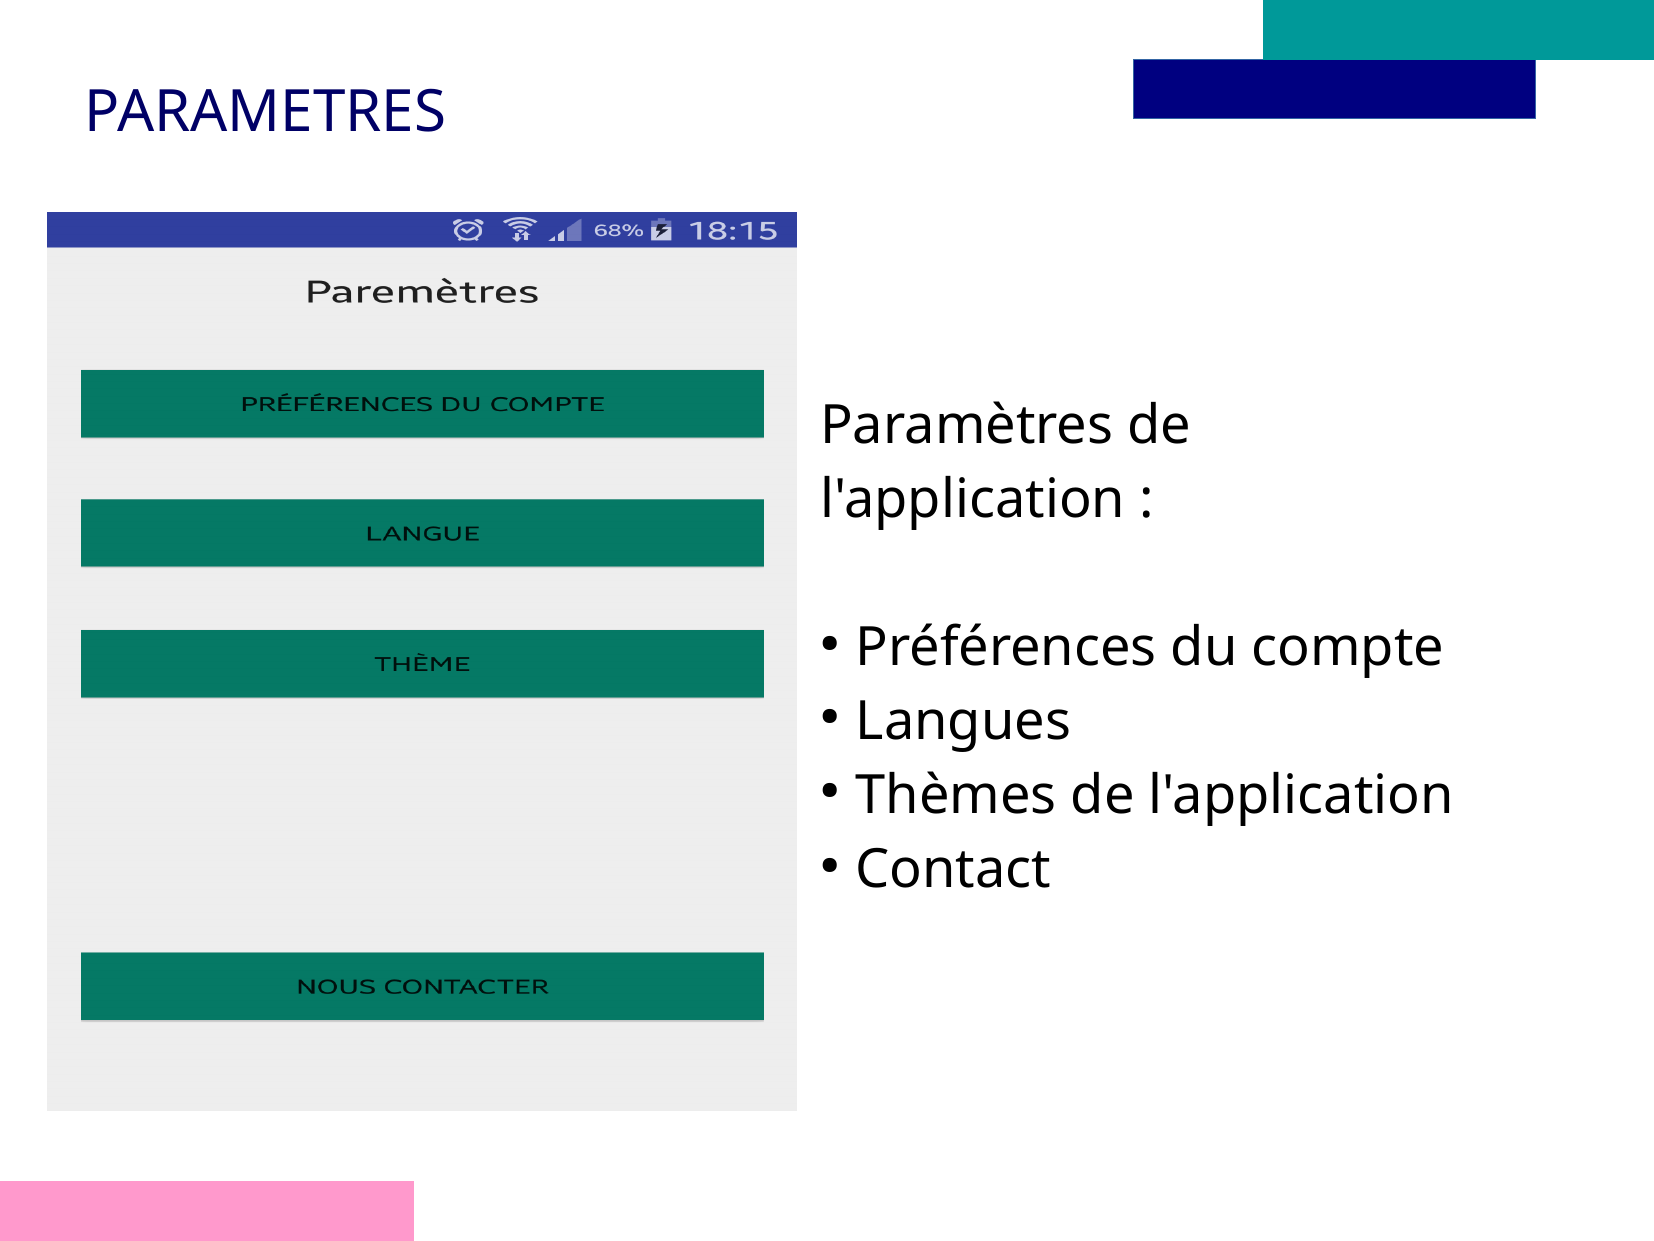

# PARAMETRES
Paramètres de l'application :
Préférences du compte
Langues
Thèmes de l'application
Contact